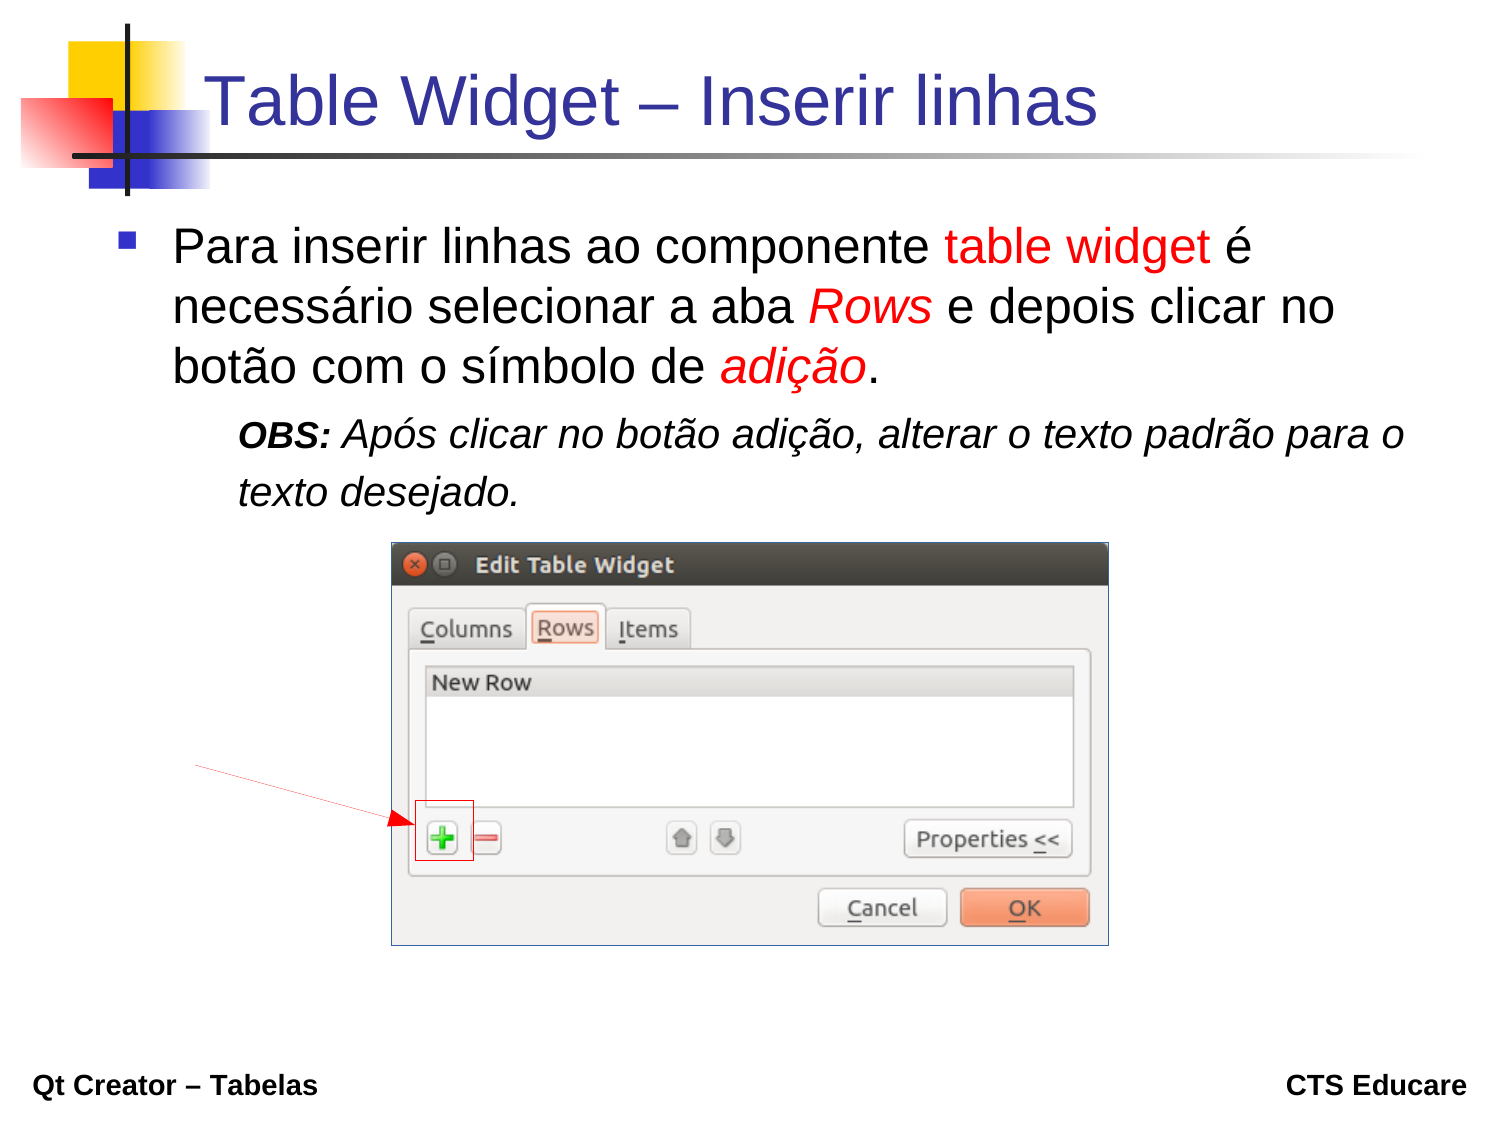

# Table Widget – Inserir linhas
Para inserir linhas ao componente table widget é necessário selecionar a aba Rows e depois clicar no botão com o símbolo de adição.
OBS: Após clicar no botão adição, alterar o texto padrão para o texto desejado.